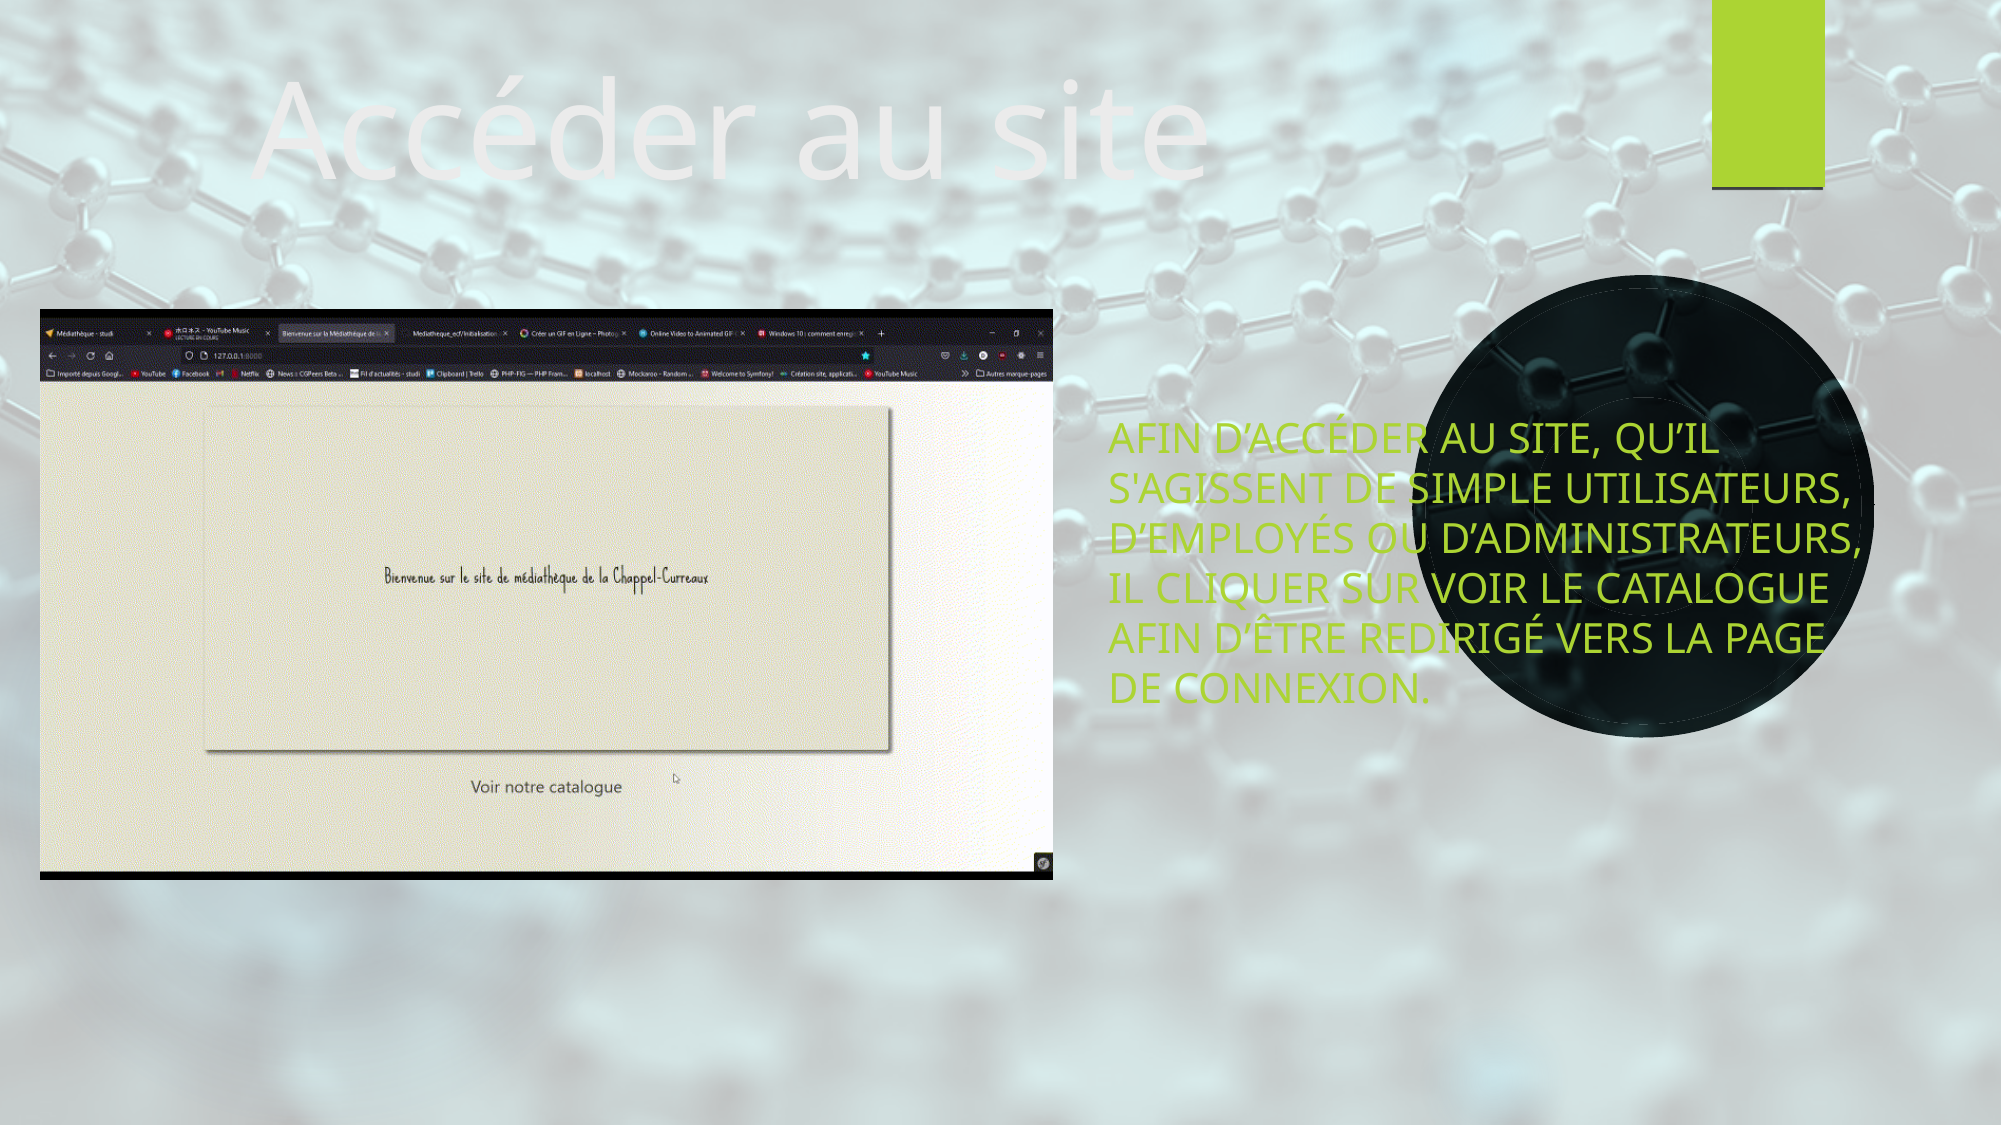

# Accéder au site
Afin d’accéder au site, qu’il s'agissent de simple utilisateurs, d’employés ou d’administrateurs, il cliquer sur voir le catalogue afin d’être redirigé vers la page de connexion.